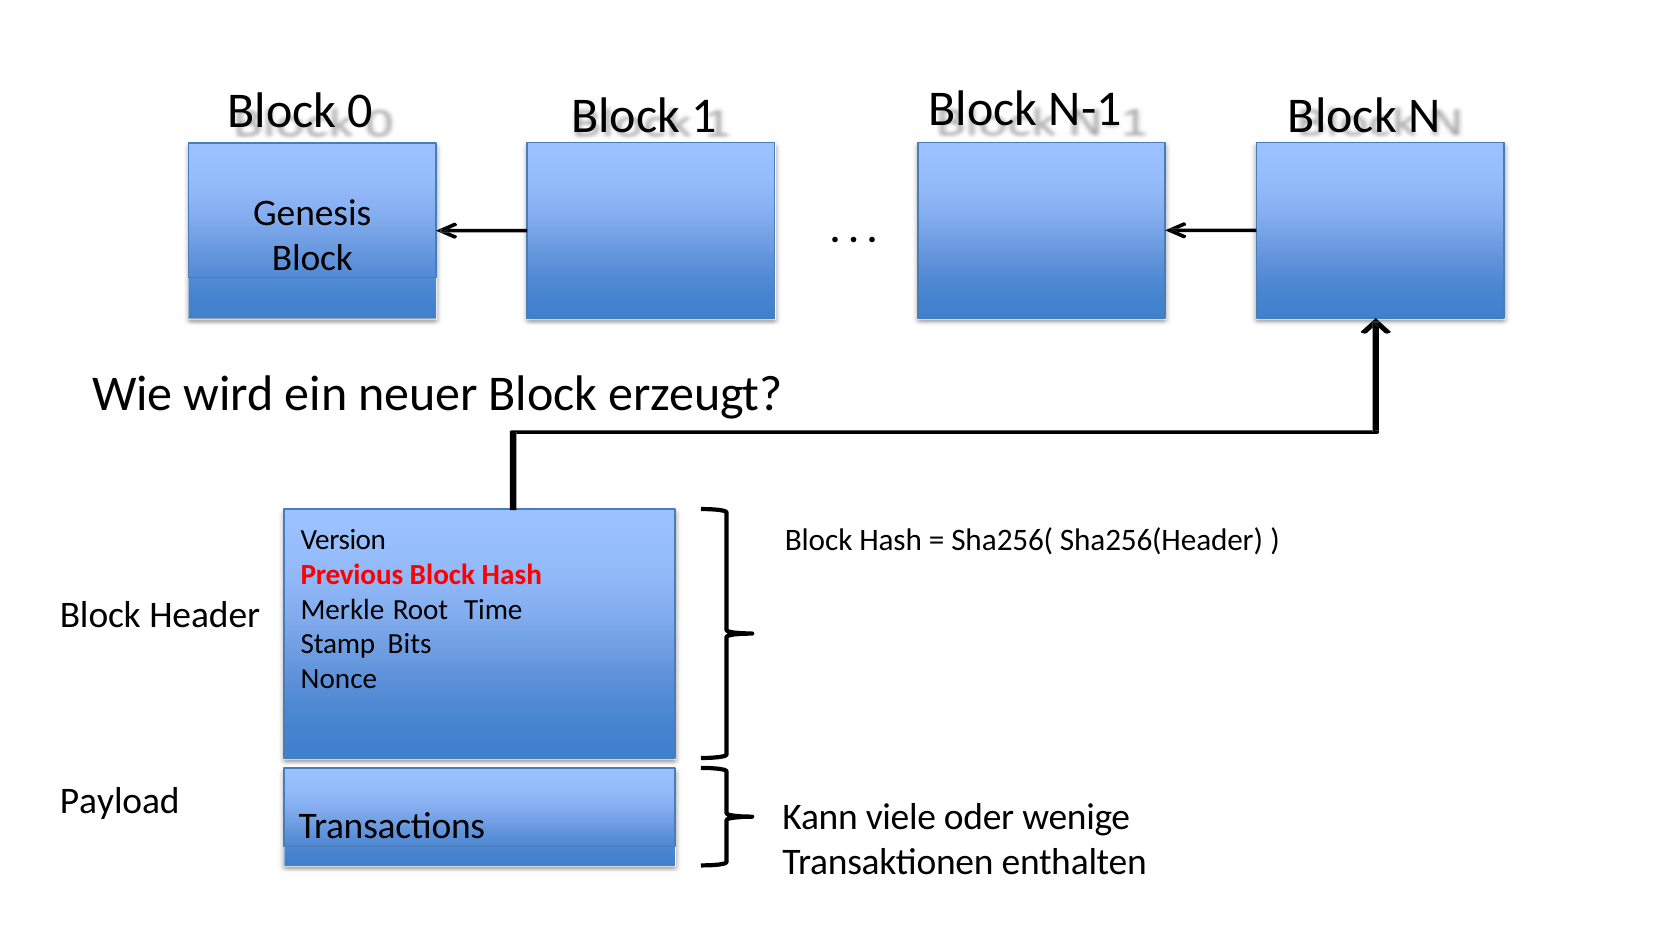

# Block 0
Block N-1
Block N
Block 1
Genesis
Block
. . .
Wie wird ein neuer Block erzeugt?
Block Hash = Sha256( Sha256(Header) )
Version
Previous Block Hash
Merkle Root Time Stamp Bits
Nonce
Block Header
Transactions
Payload
Kann viele oder wenige Transaktionen enthalten